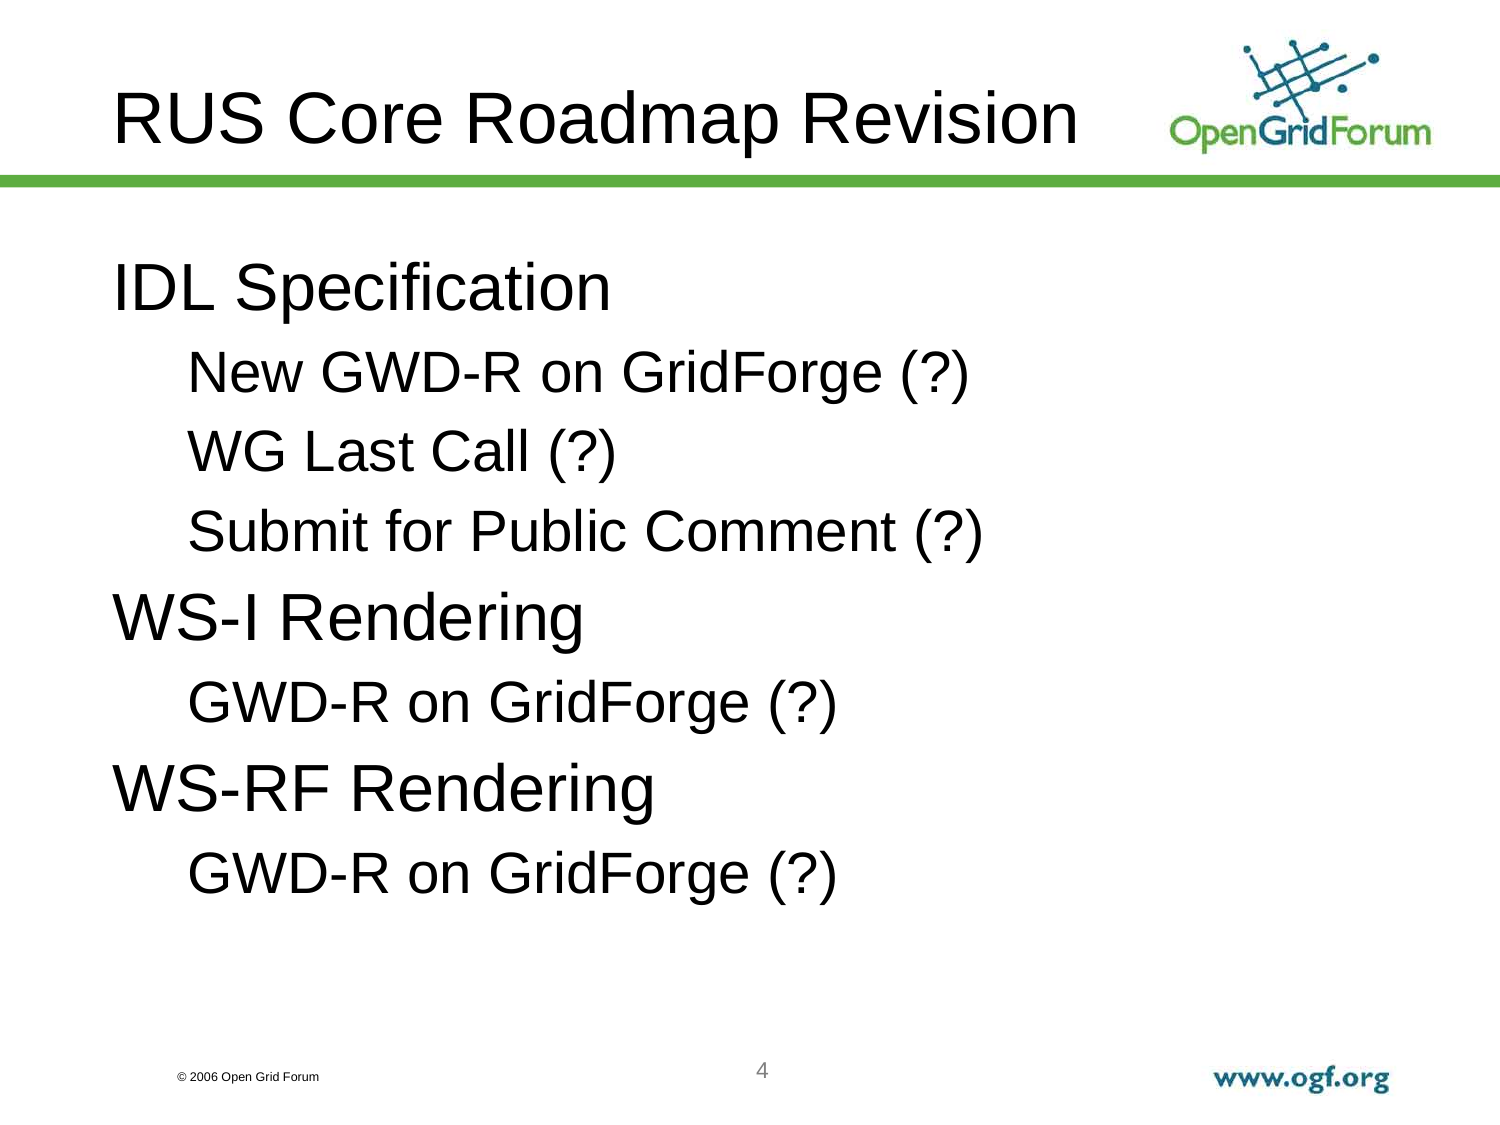

# RUS Core Roadmap Revision
IDL Specification
New GWD-R on GridForge (?)
WG Last Call (?)
Submit for Public Comment (?)
WS-I Rendering
GWD-R on GridForge (?)
WS-RF Rendering
GWD-R on GridForge (?)
2006 OpenGridForum